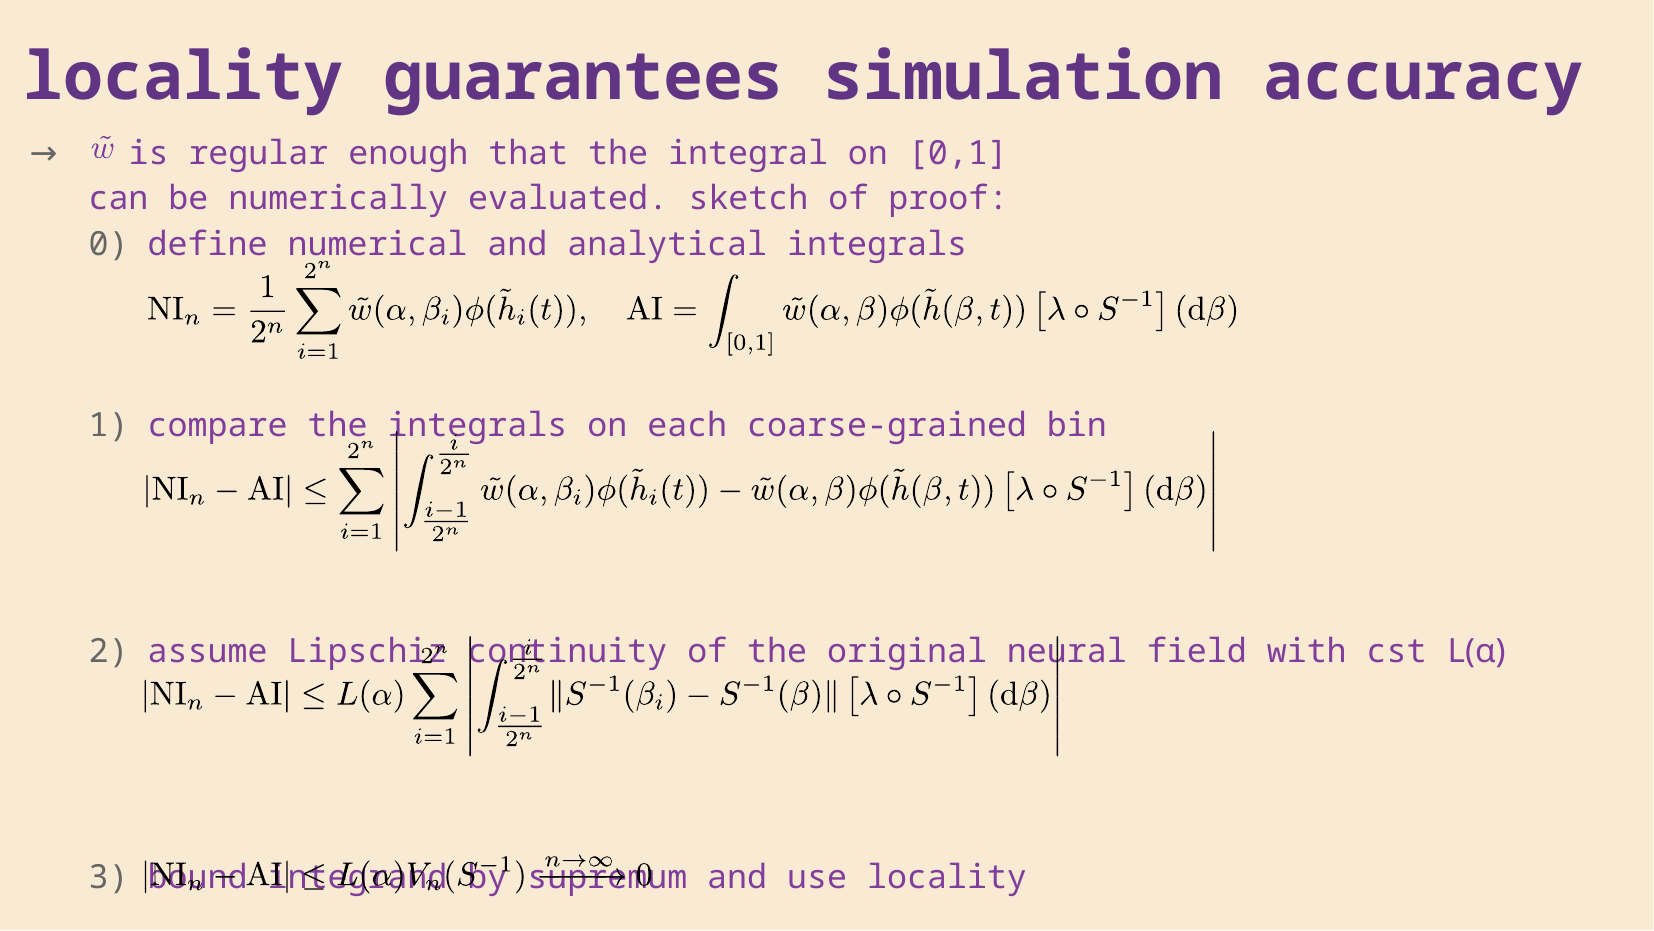

locality guarantees simulation accuracy
# is regular enough that the integral on [0,1] can be numerically evaluated. sketch of proof:
define numerical and analytical integrals
compare the integrals on each coarse-grained bin
assume Lipschiz continuity of the original neural field with cst L(α)
bound integrand by supremum and use locality